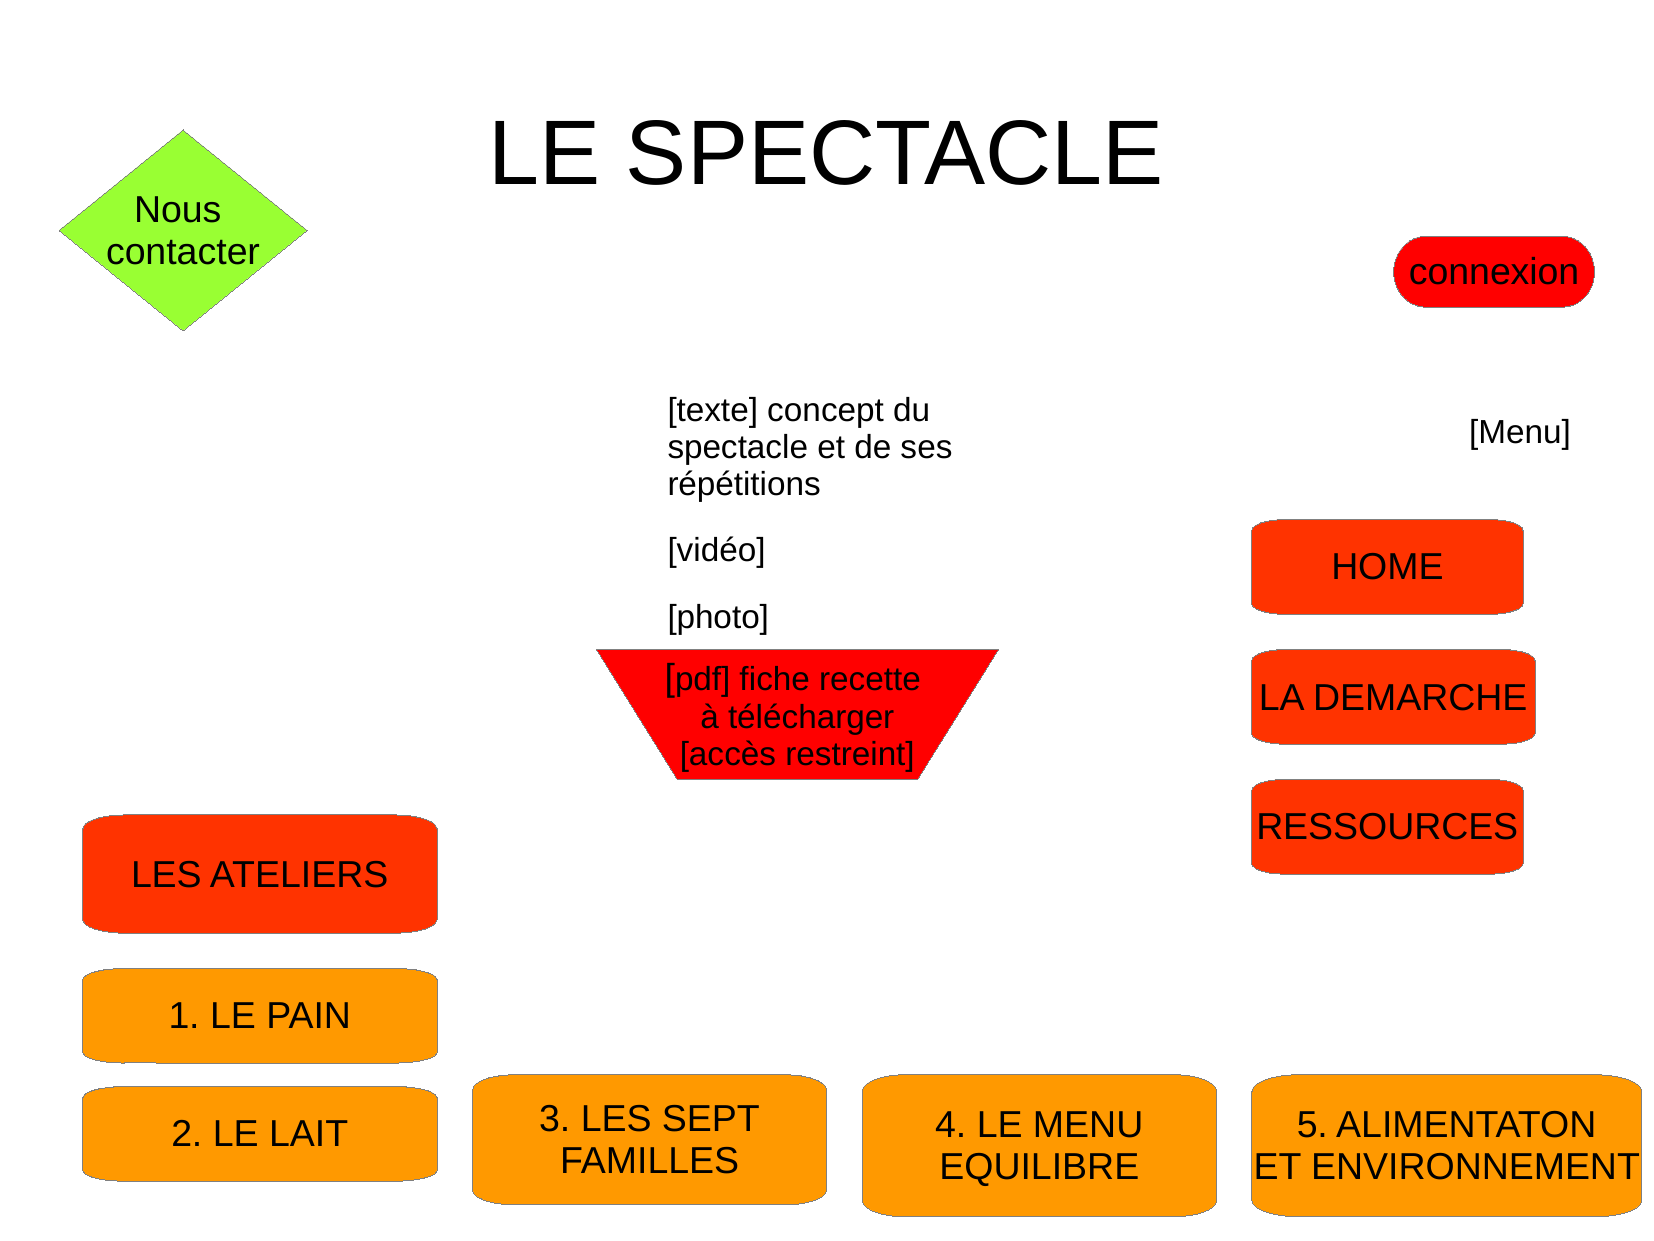

# LE SPECTACLE
Nous
contacter
connexion
[texte] concept du spectacle et de ses répétitions
[vidéo]
[photo]
[Menu]
HOME
[pdf] fiche recette
à télécharger
[accès restreint]
LA DEMARCHE
RESSOURCES
LES ATELIERS
1. LE PAIN
3. LES SEPT
FAMILLES
4. LE MENU
EQUILIBRE
5. ALIMENTATON
ET ENVIRONNEMENT
2. LE LAIT